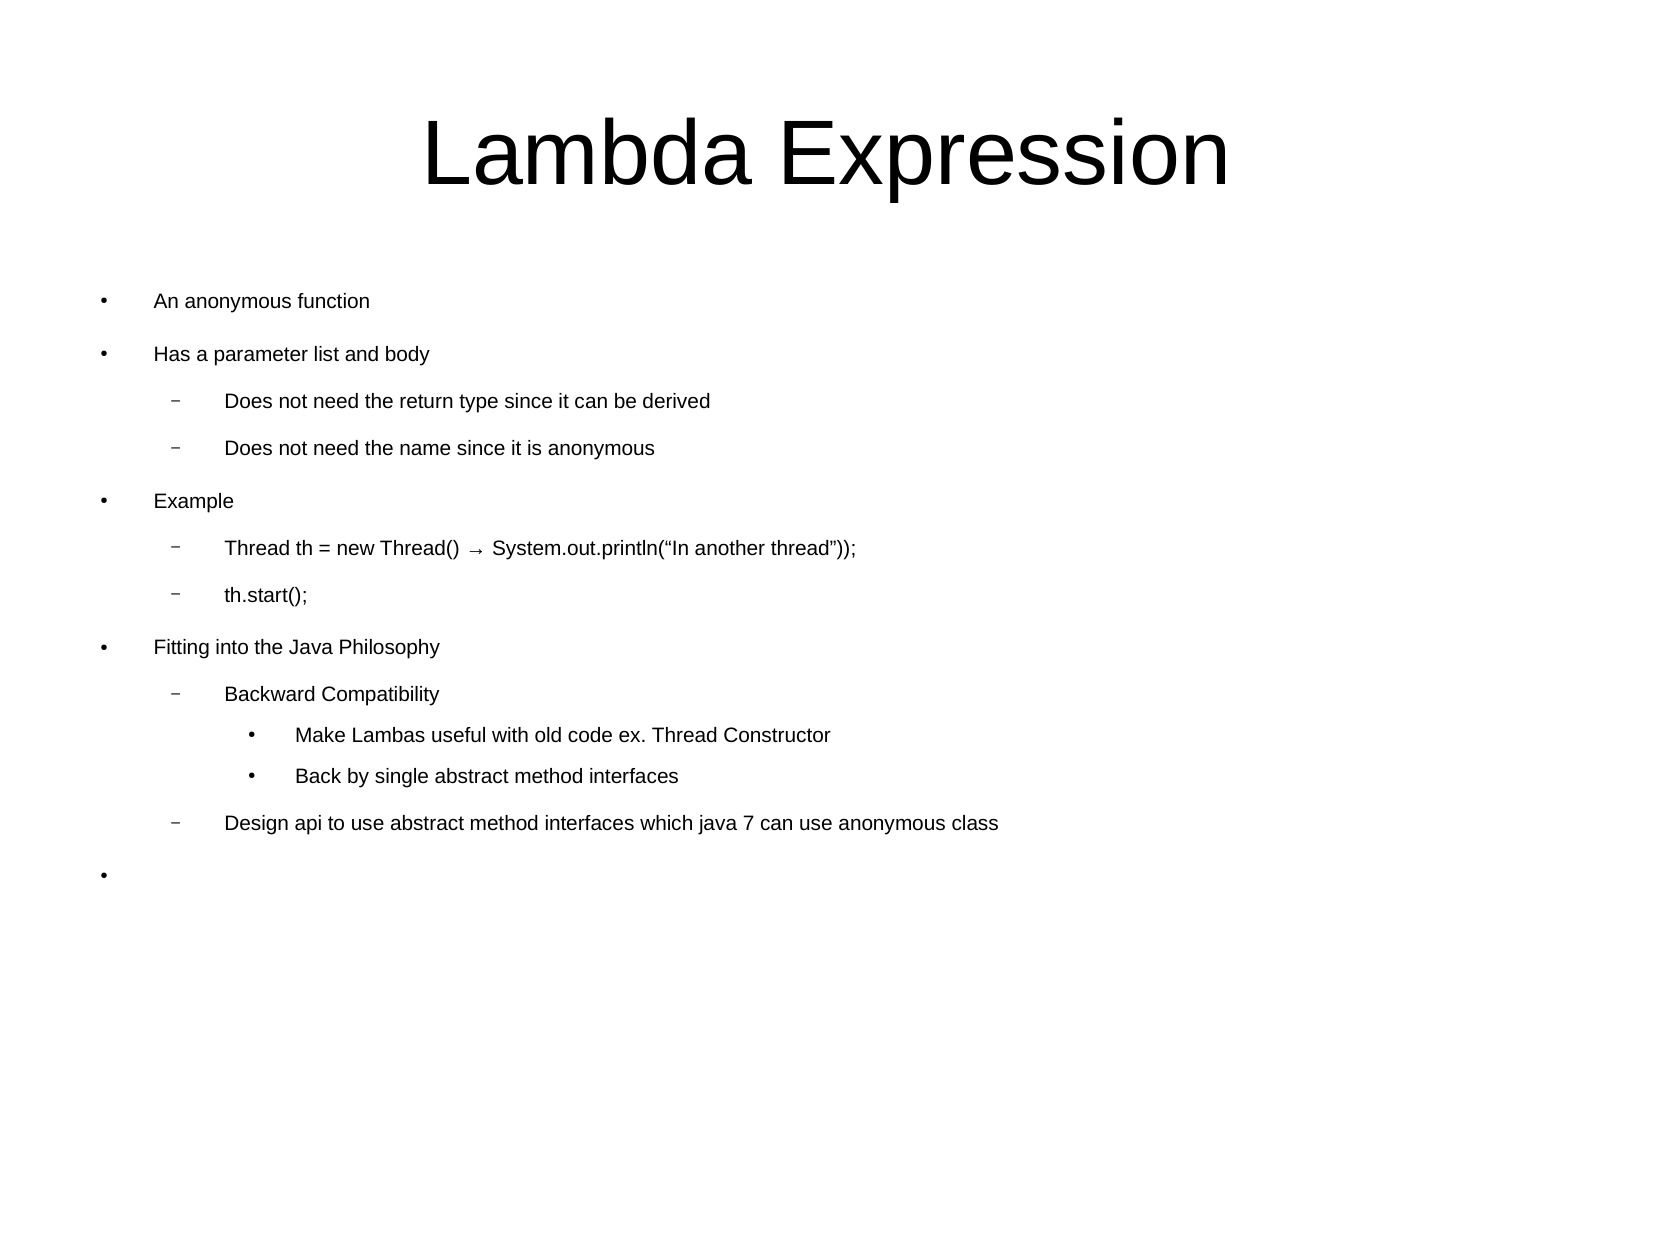

# Lambda Expression
An anonymous function
Has a parameter list and body
Does not need the return type since it can be derived
Does not need the name since it is anonymous
Example
Thread th = new Thread() → System.out.println(“In another thread”));
th.start();
Fitting into the Java Philosophy
Backward Compatibility
Make Lambas useful with old code ex. Thread Constructor
Back by single abstract method interfaces
Design api to use abstract method interfaces which java 7 can use anonymous class